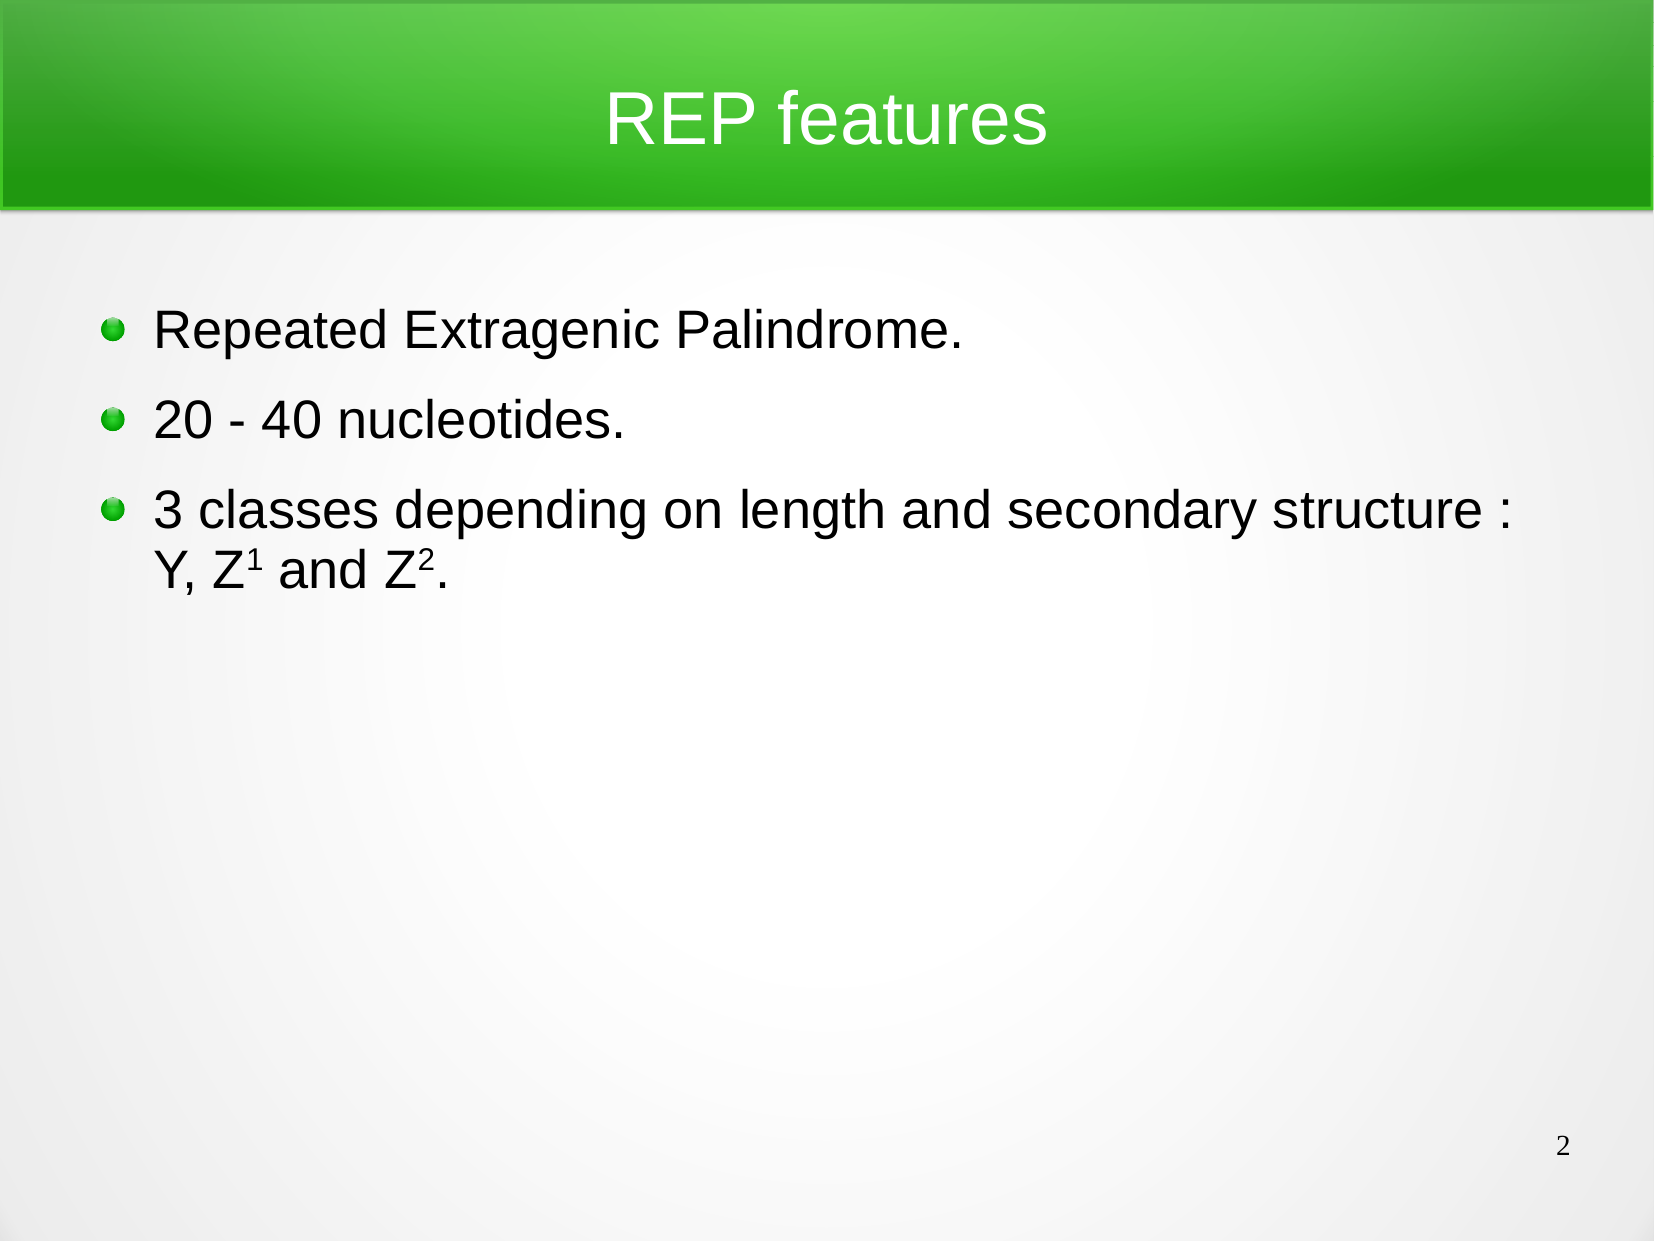

# REP features
Repeated Extragenic Palindrome.
20 - 40 nucleotides.
3 classes depending on length and secondary structure : Y, Z1 and Z2.
2